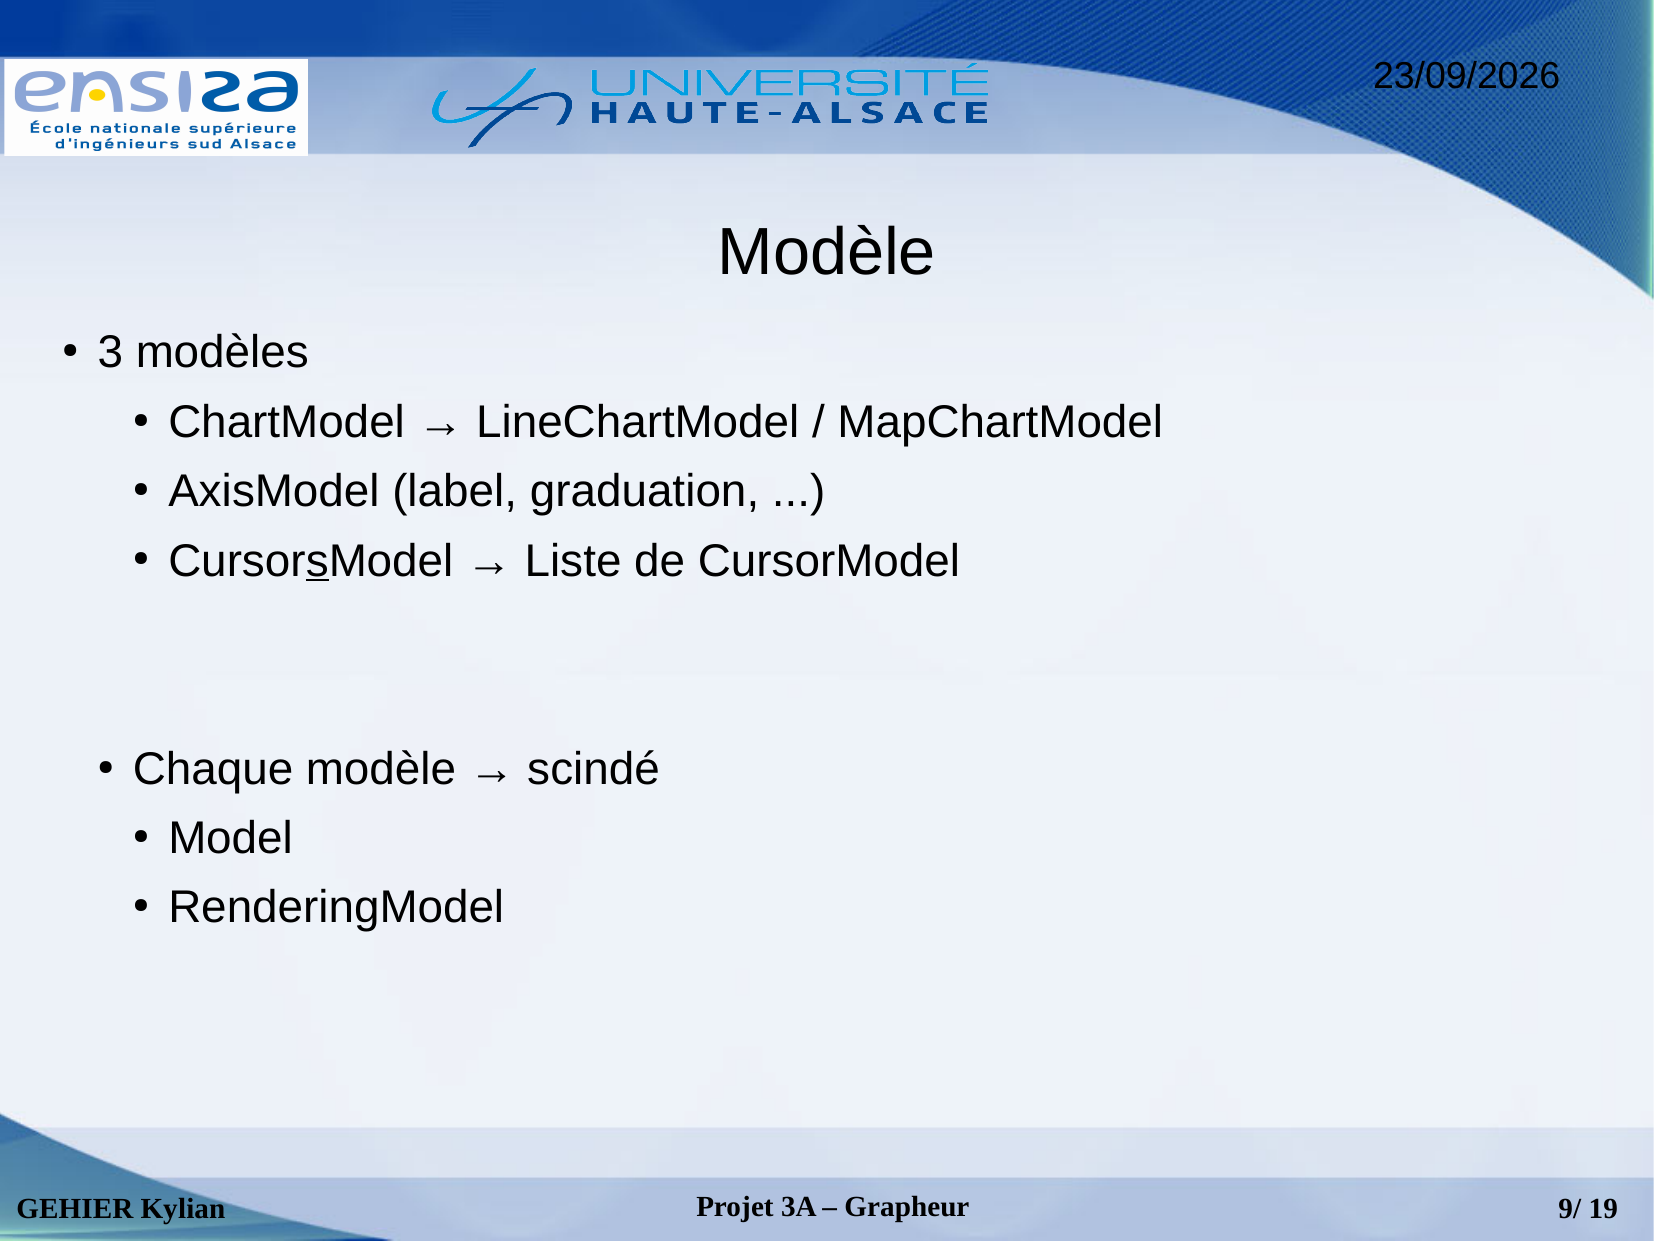

# Modèle
3 modèles
ChartModel → LineChartModel / MapChartModel
AxisModel (label, graduation, ...)
CursorsModel → Liste de CursorModel
Chaque modèle → scindé
Model
RenderingModel
9